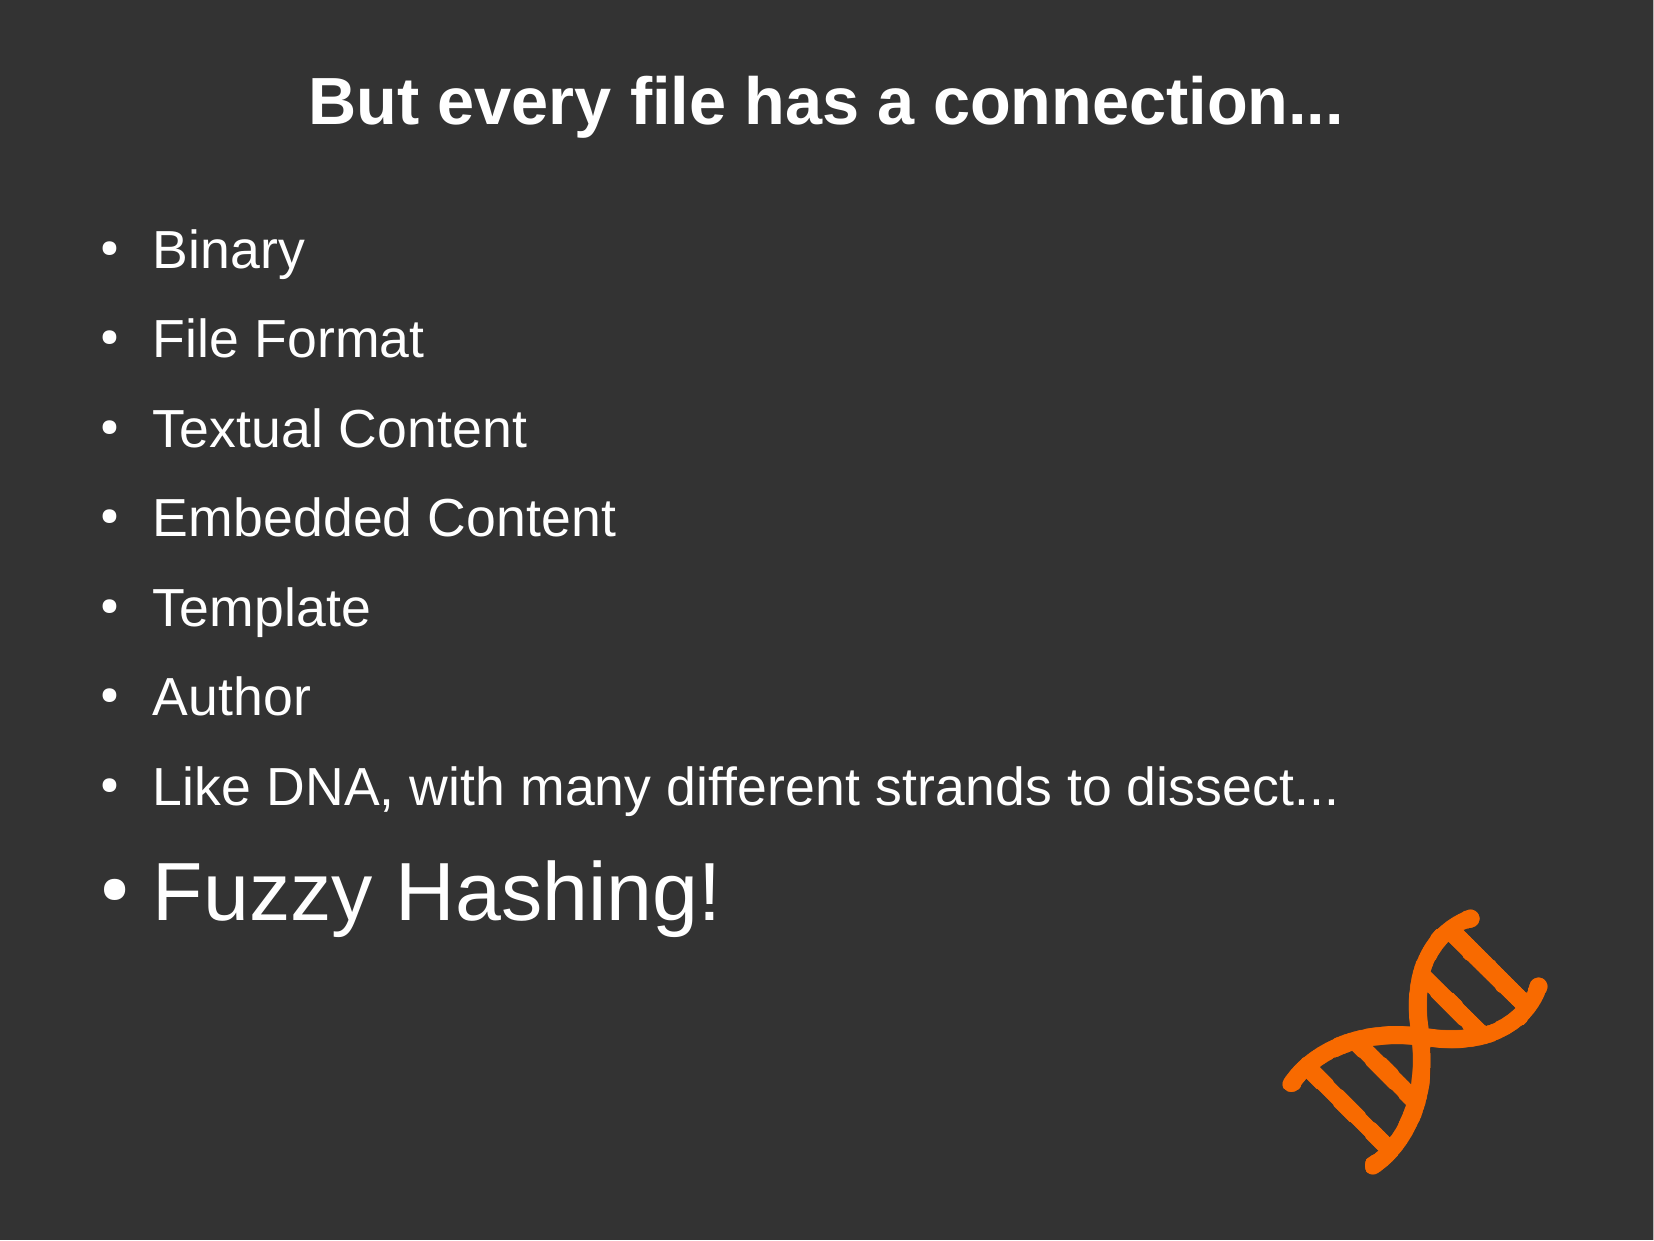

# But every file has a connection...
Binary
File Format
Textual Content
Embedded Content
Template
Author
Like DNA, with many different strands to dissect...
Fuzzy Hashing!